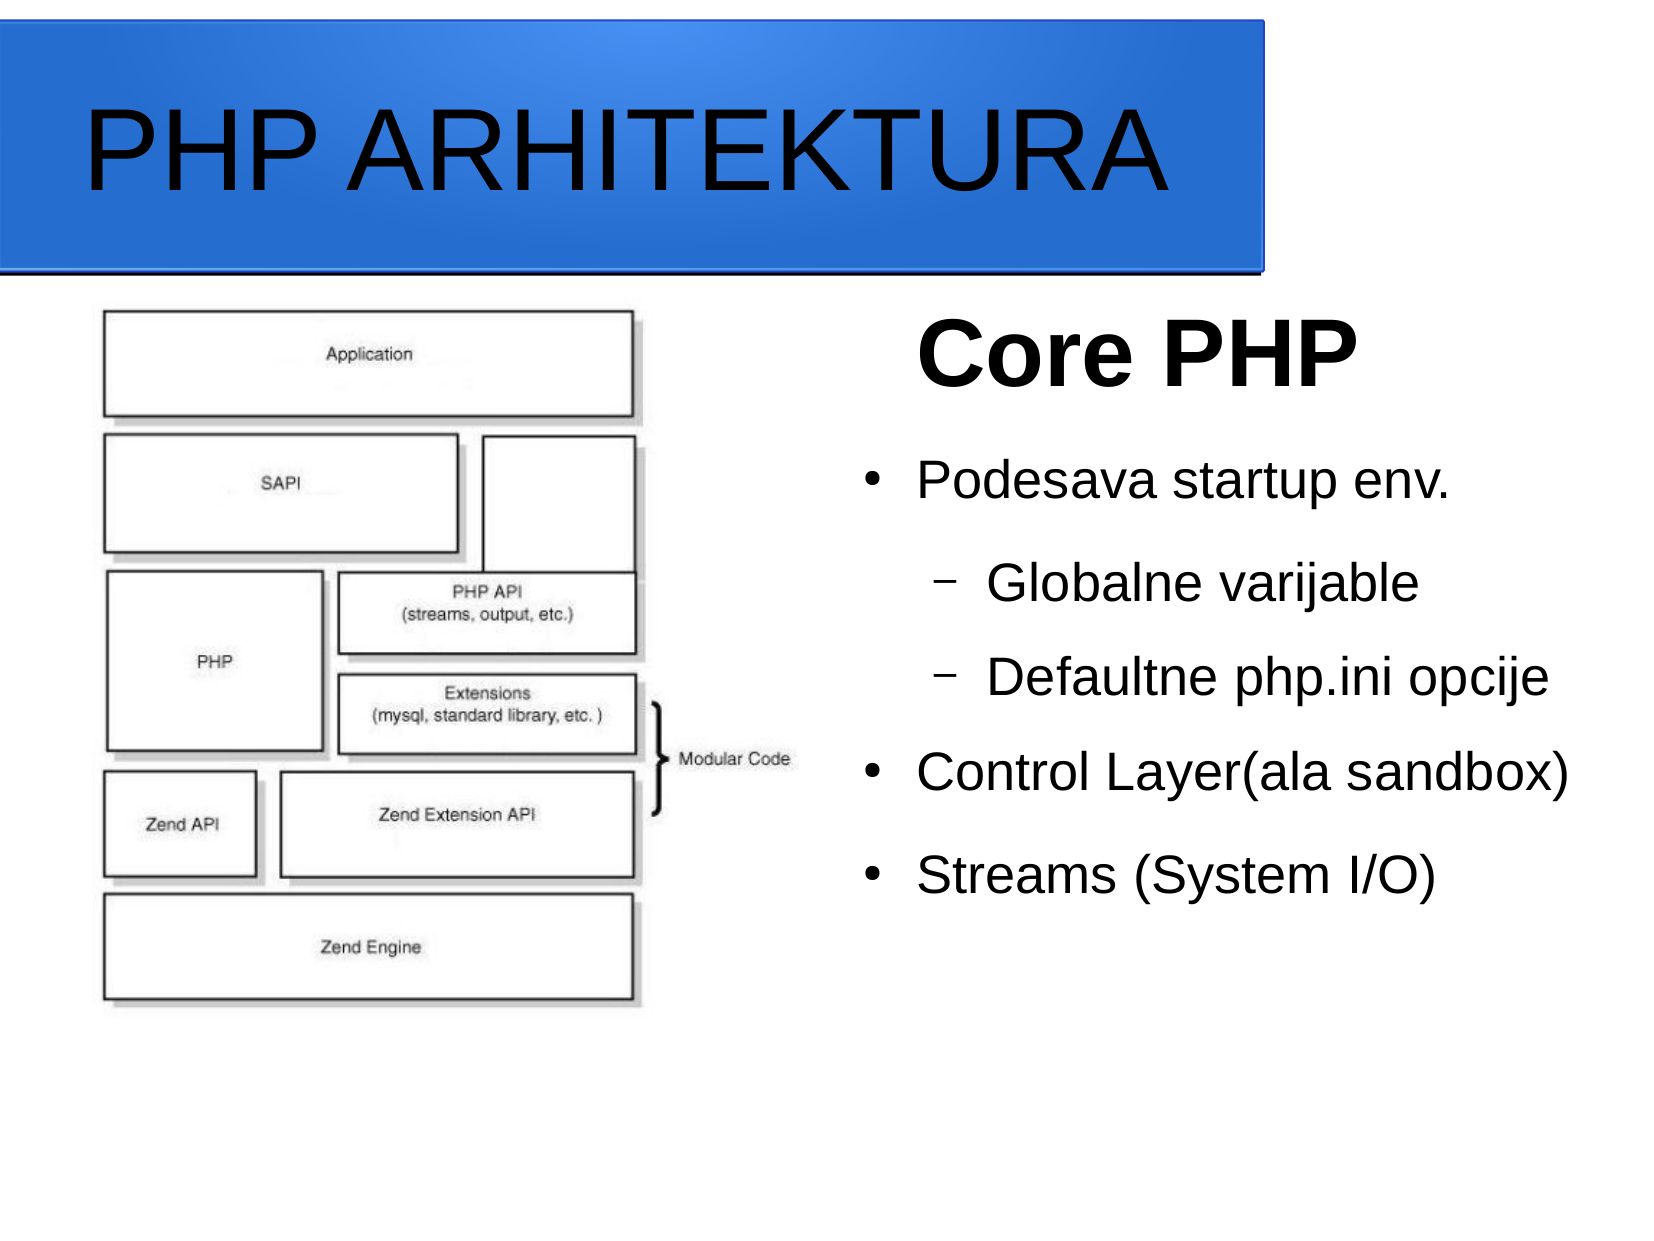

# PHP ARHITEKTURA
Core PHP
Podesava startup env.
Globalne varijable
Defaultne php.ini opcije
Control Layer(ala sandbox)
Streams (System I/O)